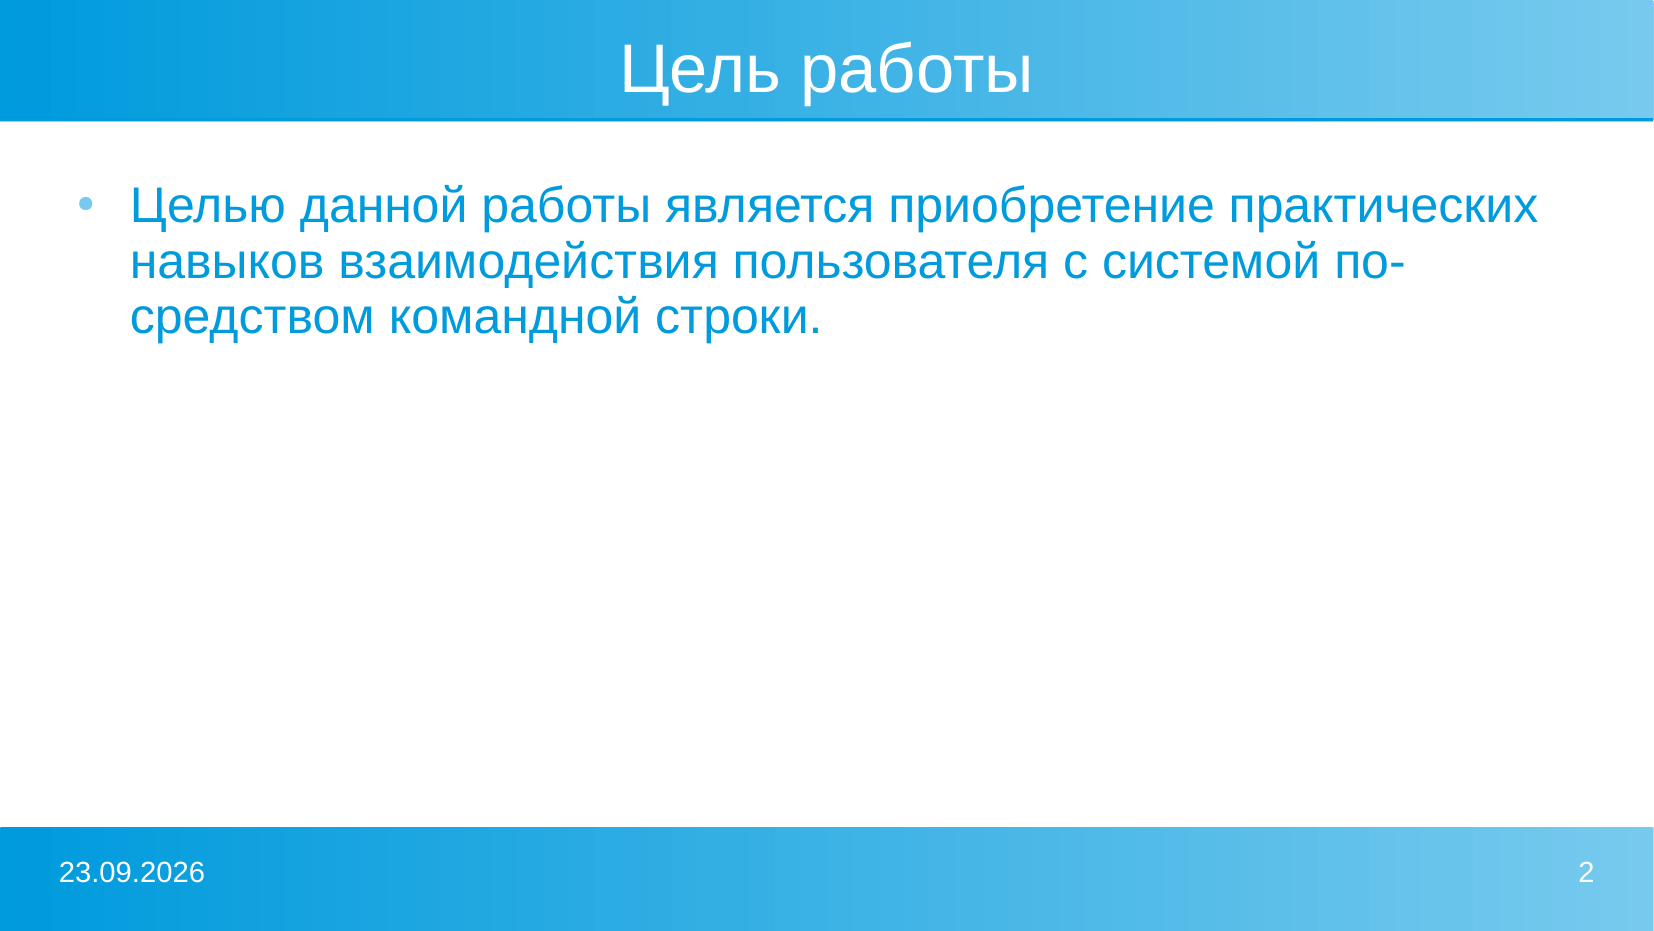

# Цель работы
Целью данной работы является приобретение практических навыков взаимодействия пользователя с системой по-средством командной строки.
2